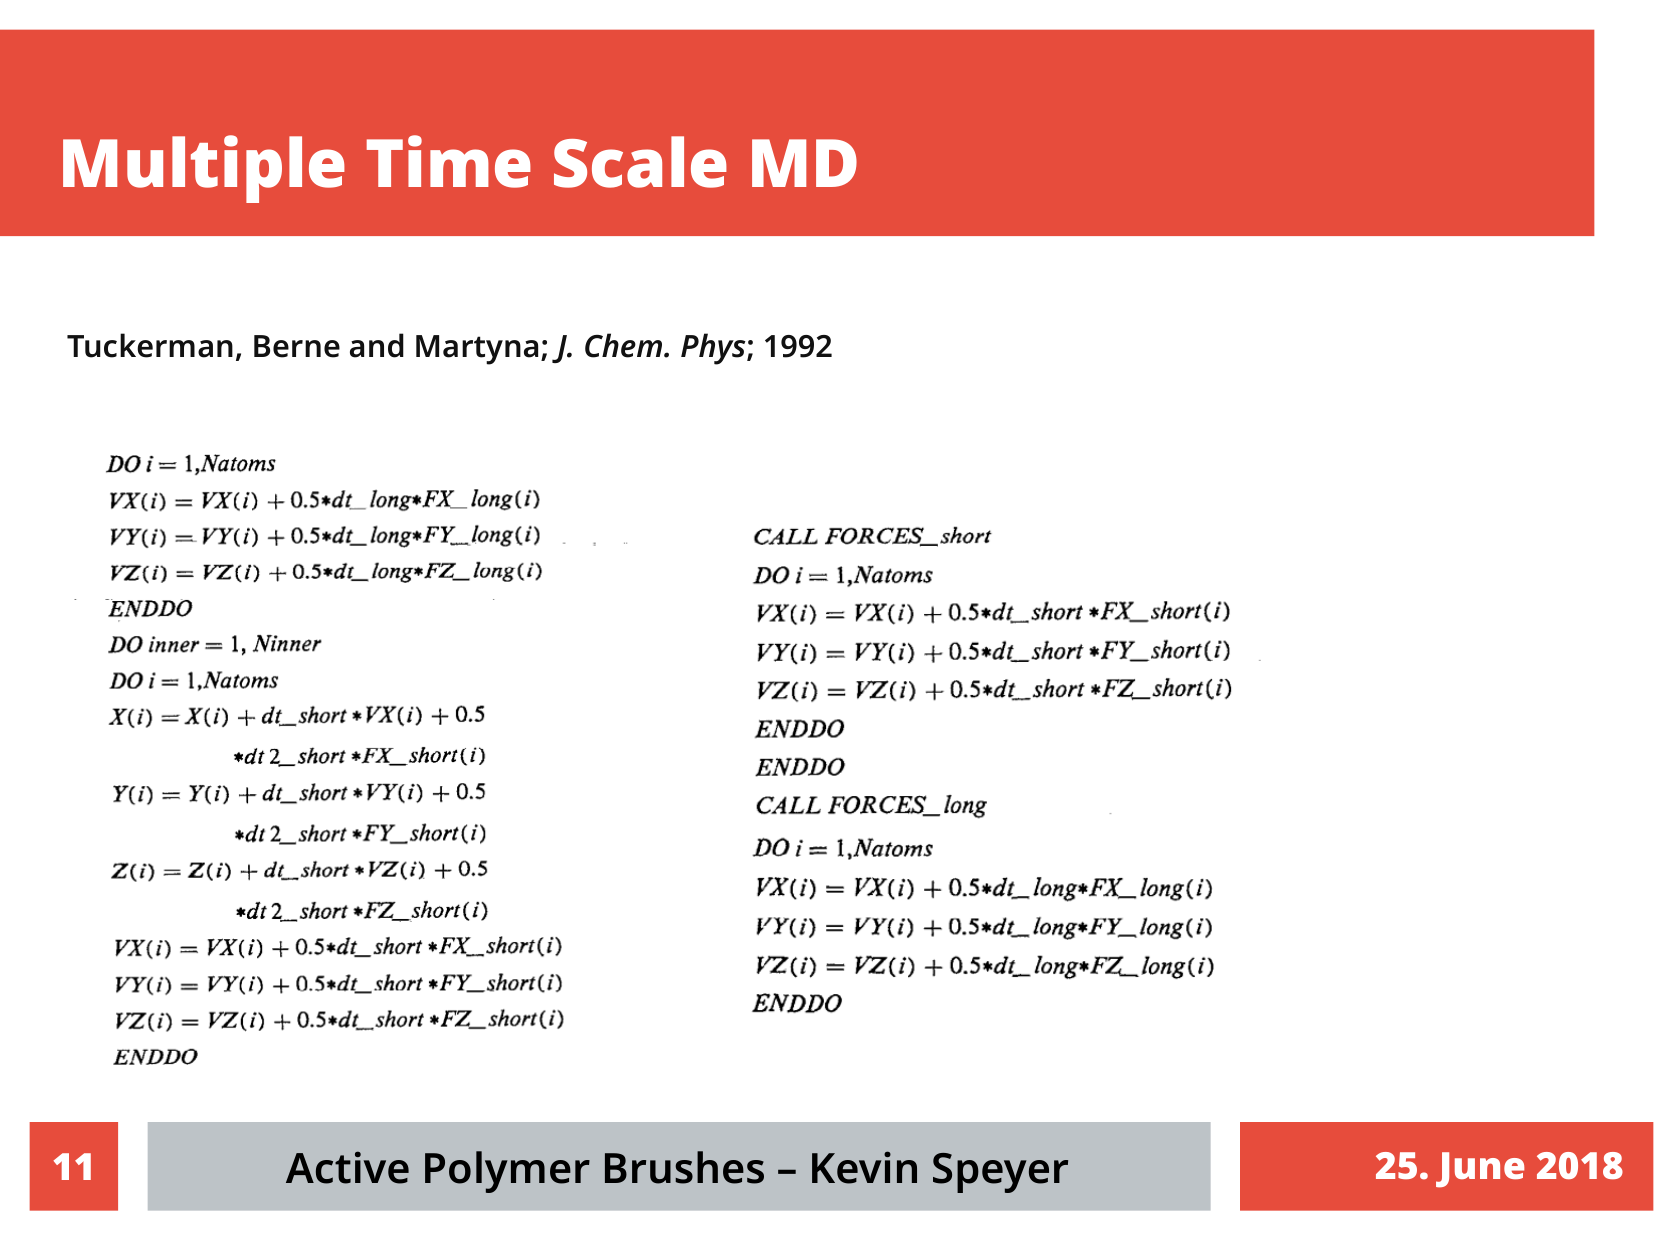

# Multiple Time Scale MD
 Tuckerman, Berne and Martyna; J. Chem. Phys; 1992
11
25. June 2018
Active Polymer Brushes – Kevin Speyer